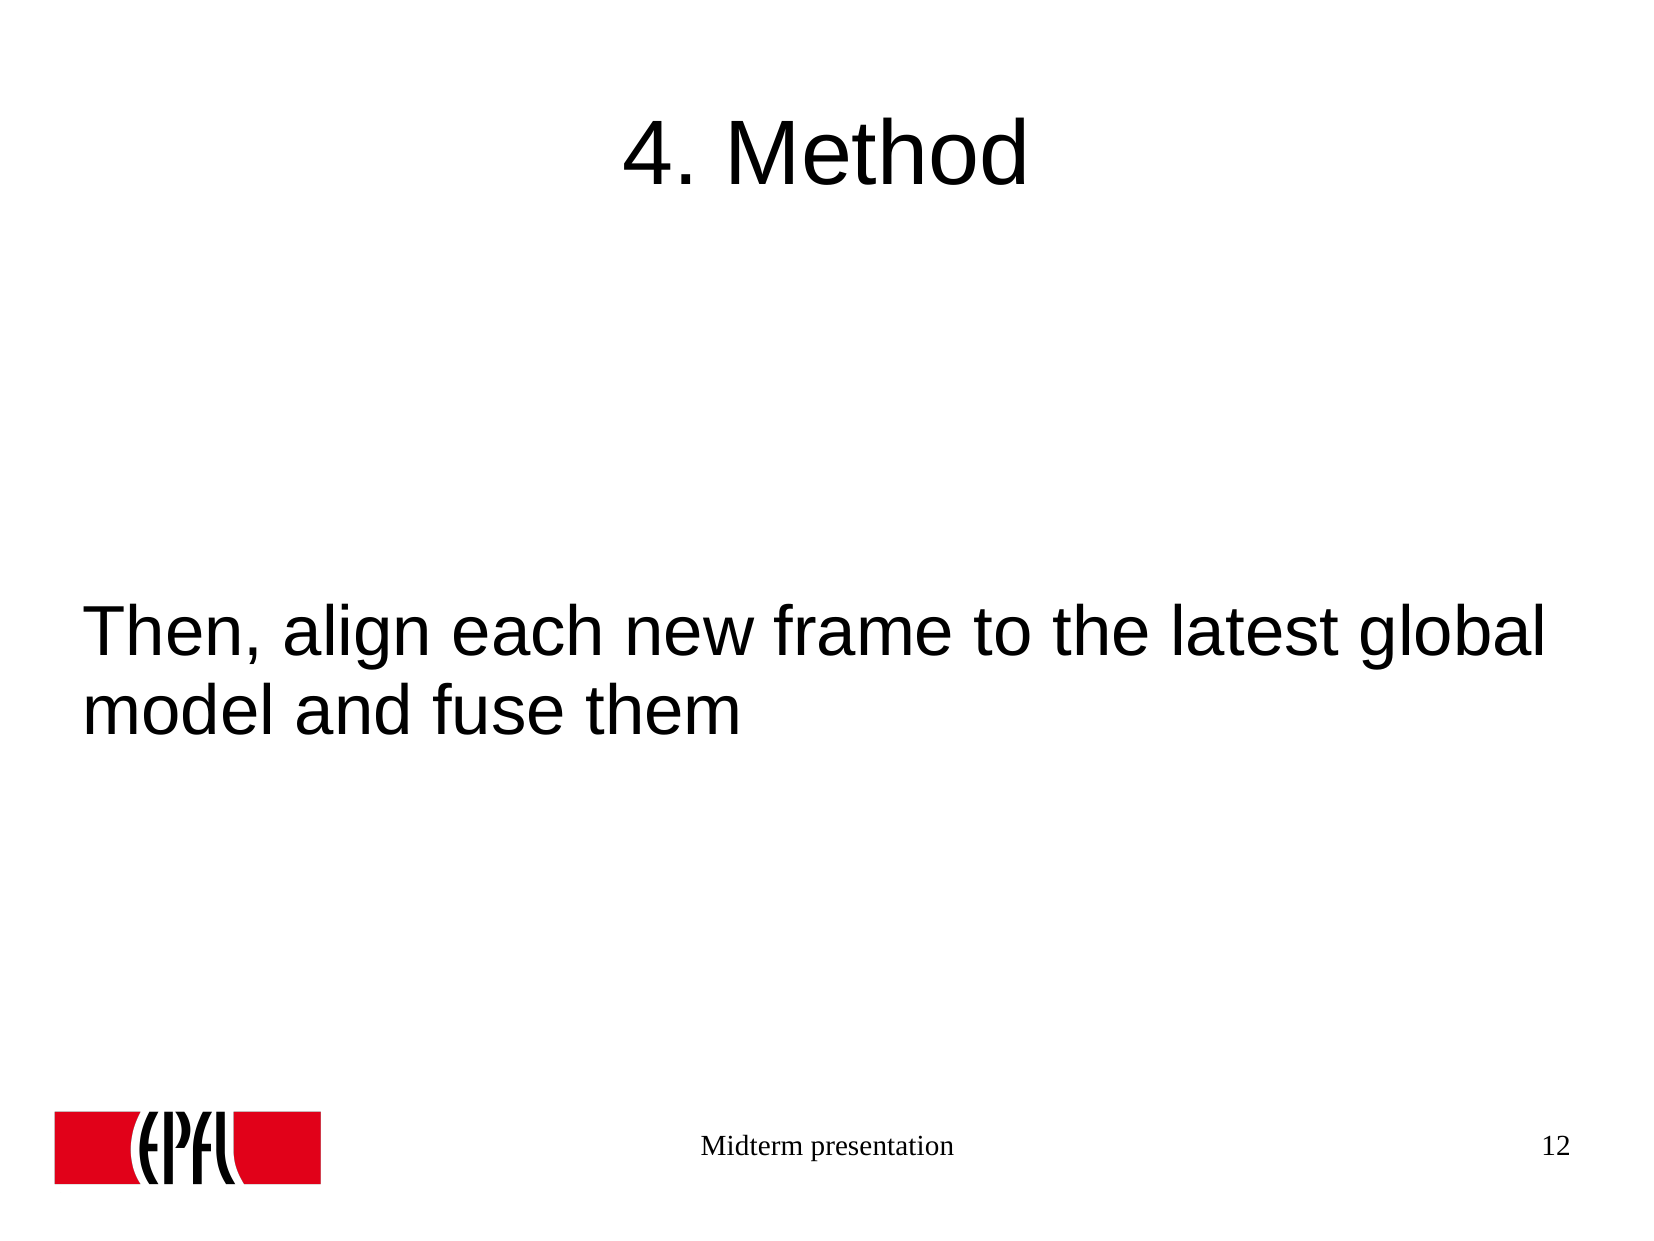

# 4. Method
Then, align each new frame to the latest global model and fuse them
Midterm presentation
12